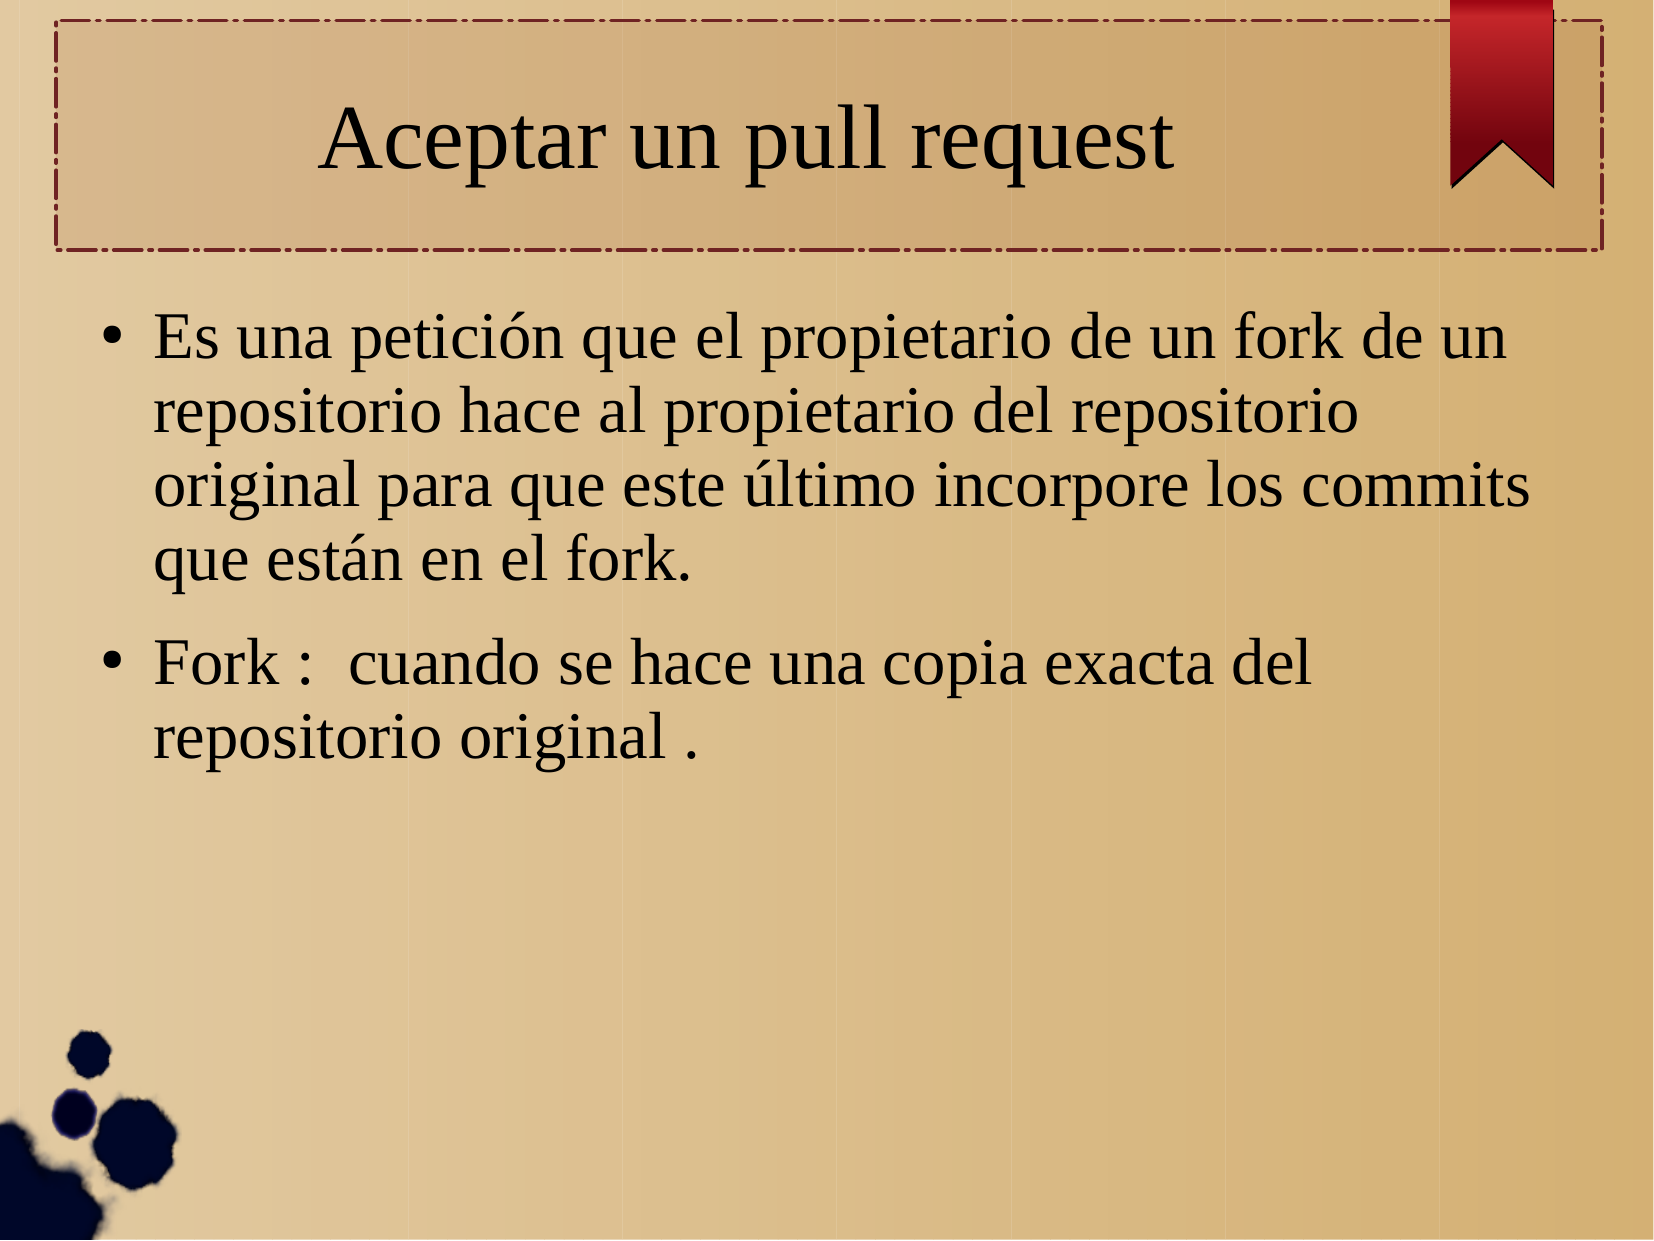

# Aceptar un pull request
Es una petición que el propietario de un fork de un repositorio hace al propietario del repositorio original para que este último incorpore los commits que están en el fork.
Fork : cuando se hace una copia exacta del repositorio original .